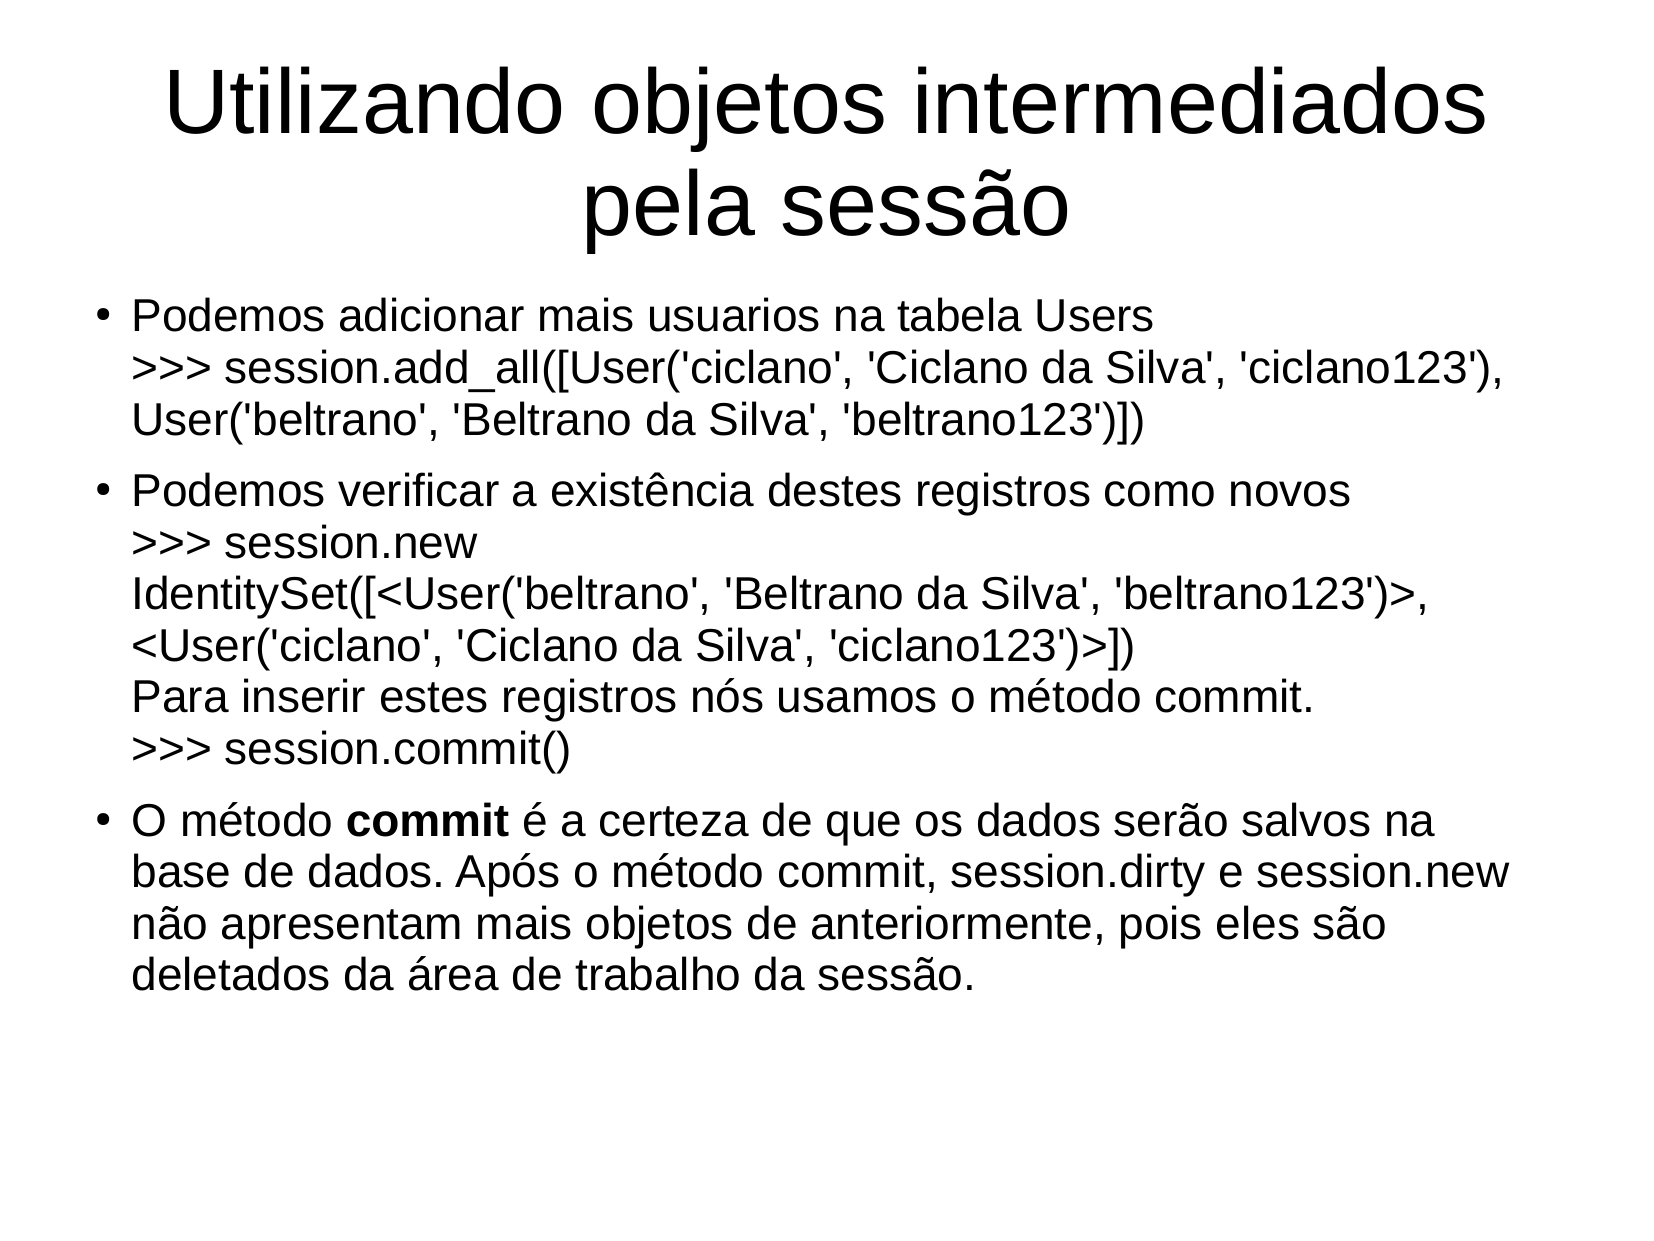

# Utilizando objetos intermediados pela sessão
Podemos adicionar mais usuarios na tabela Users
>>> session.add_all([User('ciclano', 'Ciclano da Silva', 'ciclano123'), User('beltrano', 'Beltrano da Silva', 'beltrano123')])
Podemos verificar a existência destes registros como novos
>>> session.new
IdentitySet([<User('beltrano', 'Beltrano da Silva', 'beltrano123')>, <User('ciclano', 'Ciclano da Silva', 'ciclano123')>])
Para inserir estes registros nós usamos o método commit.
>>> session.commit()
O método commit é a certeza de que os dados serão salvos na base de dados. Após o método commit, session.dirty e session.new não apresentam mais objetos de anteriormente, pois eles são deletados da área de trabalho da sessão.